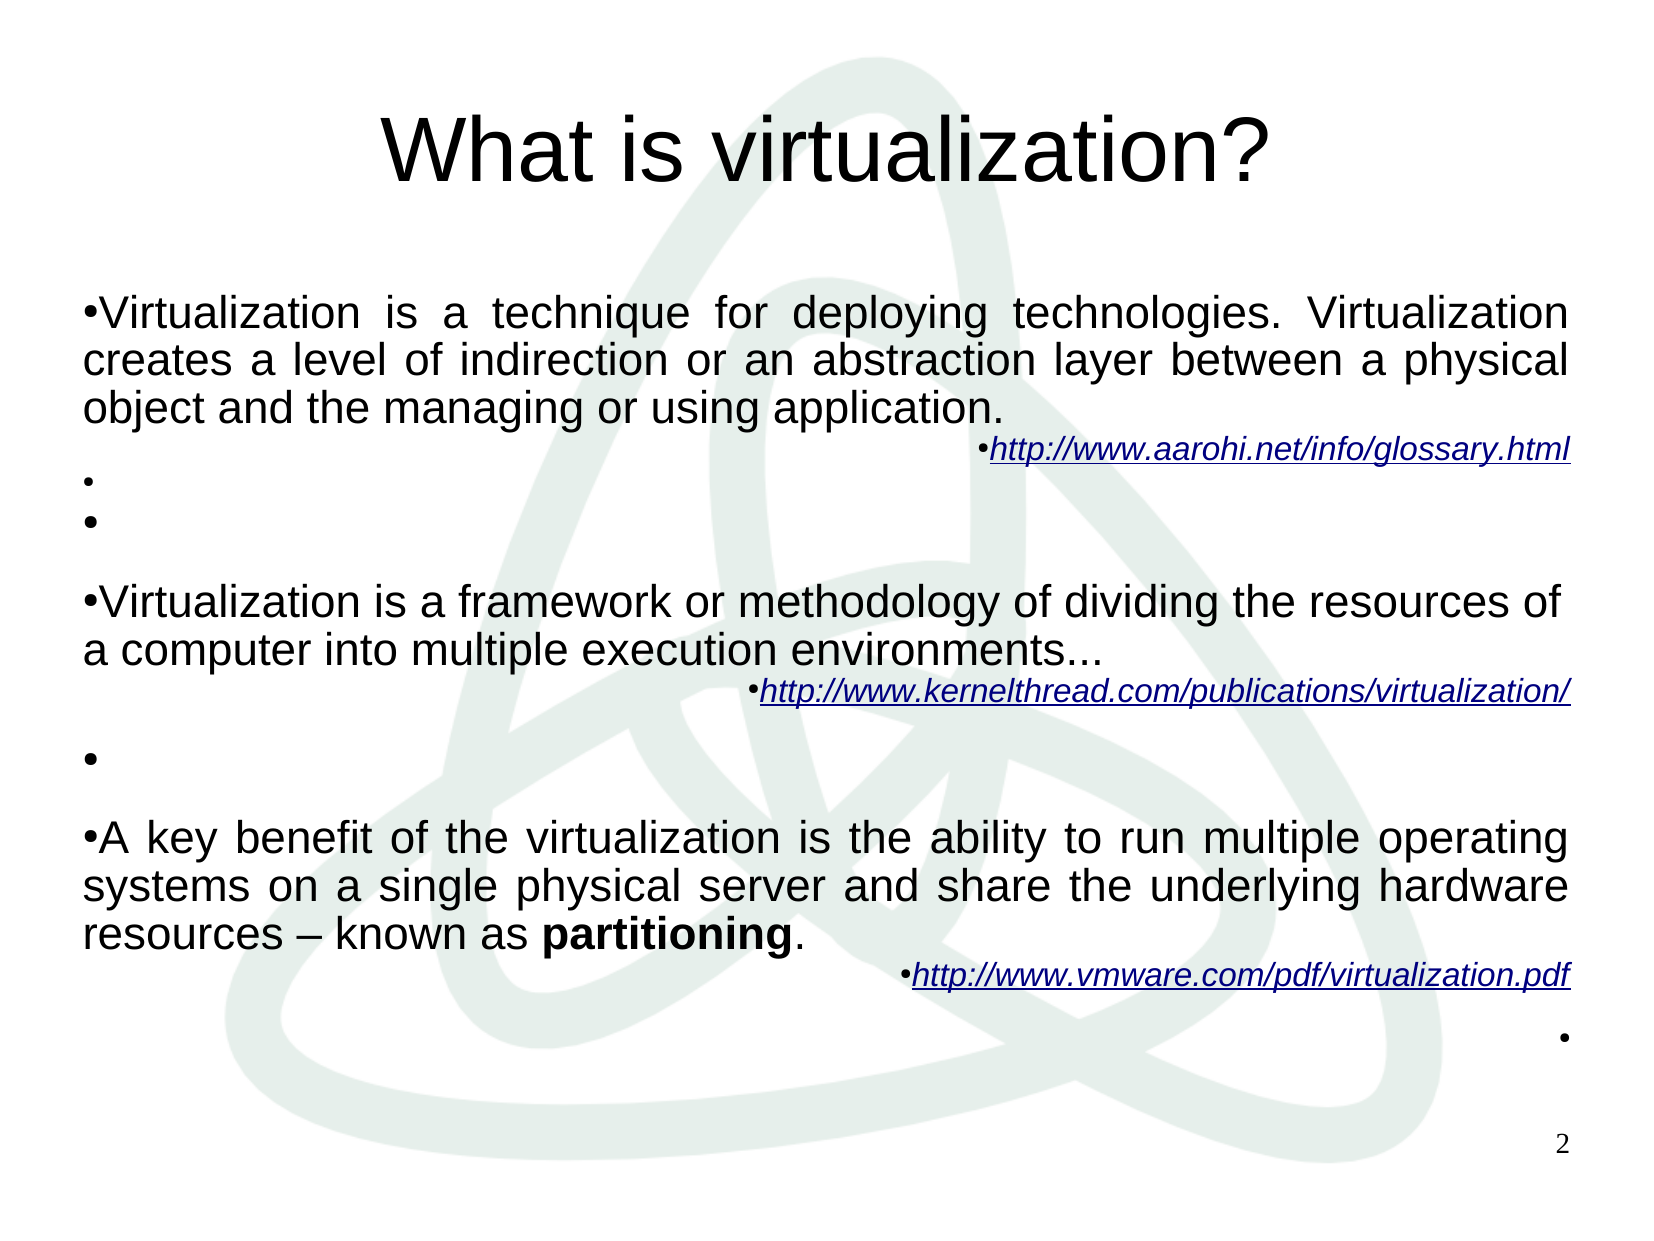

# What is virtualization?
Virtualization is a technique for deploying technologies. Virtualization creates a level of indirection or an abstraction layer between a physical object and the managing or using application.
http://www.aarohi.net/info/glossary.html
Virtualization is a framework or methodology of dividing the resources of a computer into multiple execution environments...
http://www.kernelthread.com/publications/virtualization/
A key benefit of the virtualization is the ability to run multiple operating systems on a single physical server and share the underlying hardware resources – known as partitioning.
http://www.vmware.com/pdf/virtualization.pdf